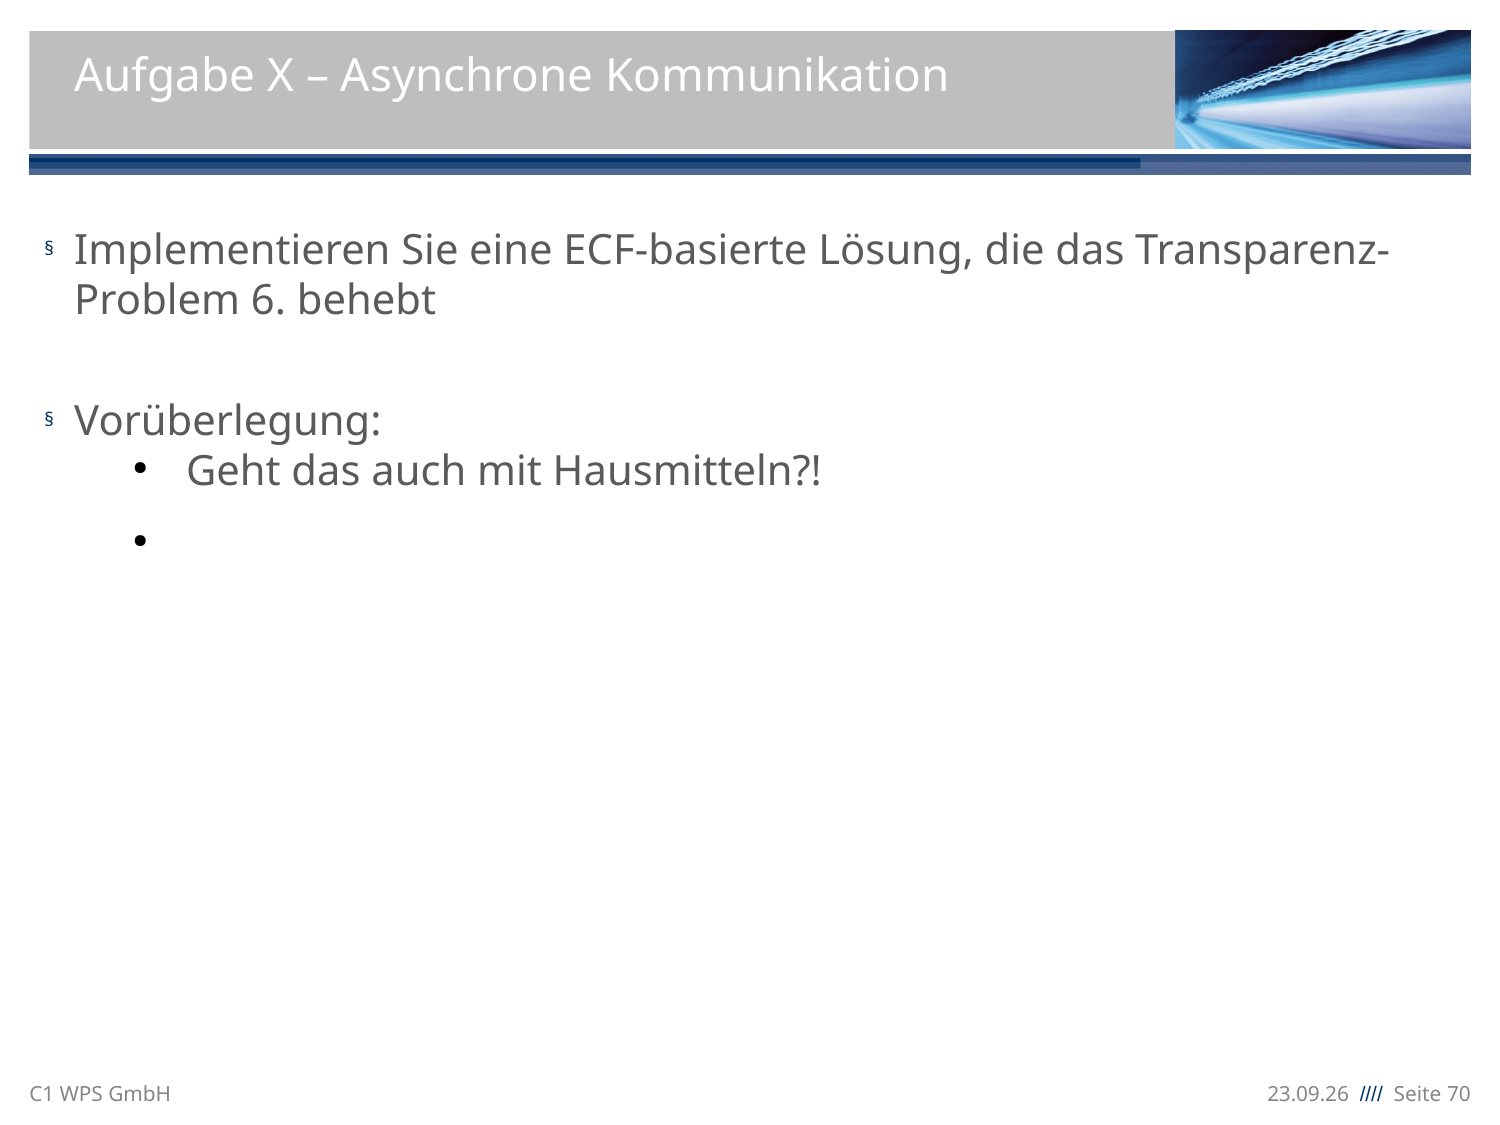

# Aufgabe X – Asynchrone Kommunikation
Implementieren Sie eine ECF-basierte Lösung, die das Transparenz-Problem 6. behebt
Vorüberlegung:
Geht das auch mit Hausmitteln?!